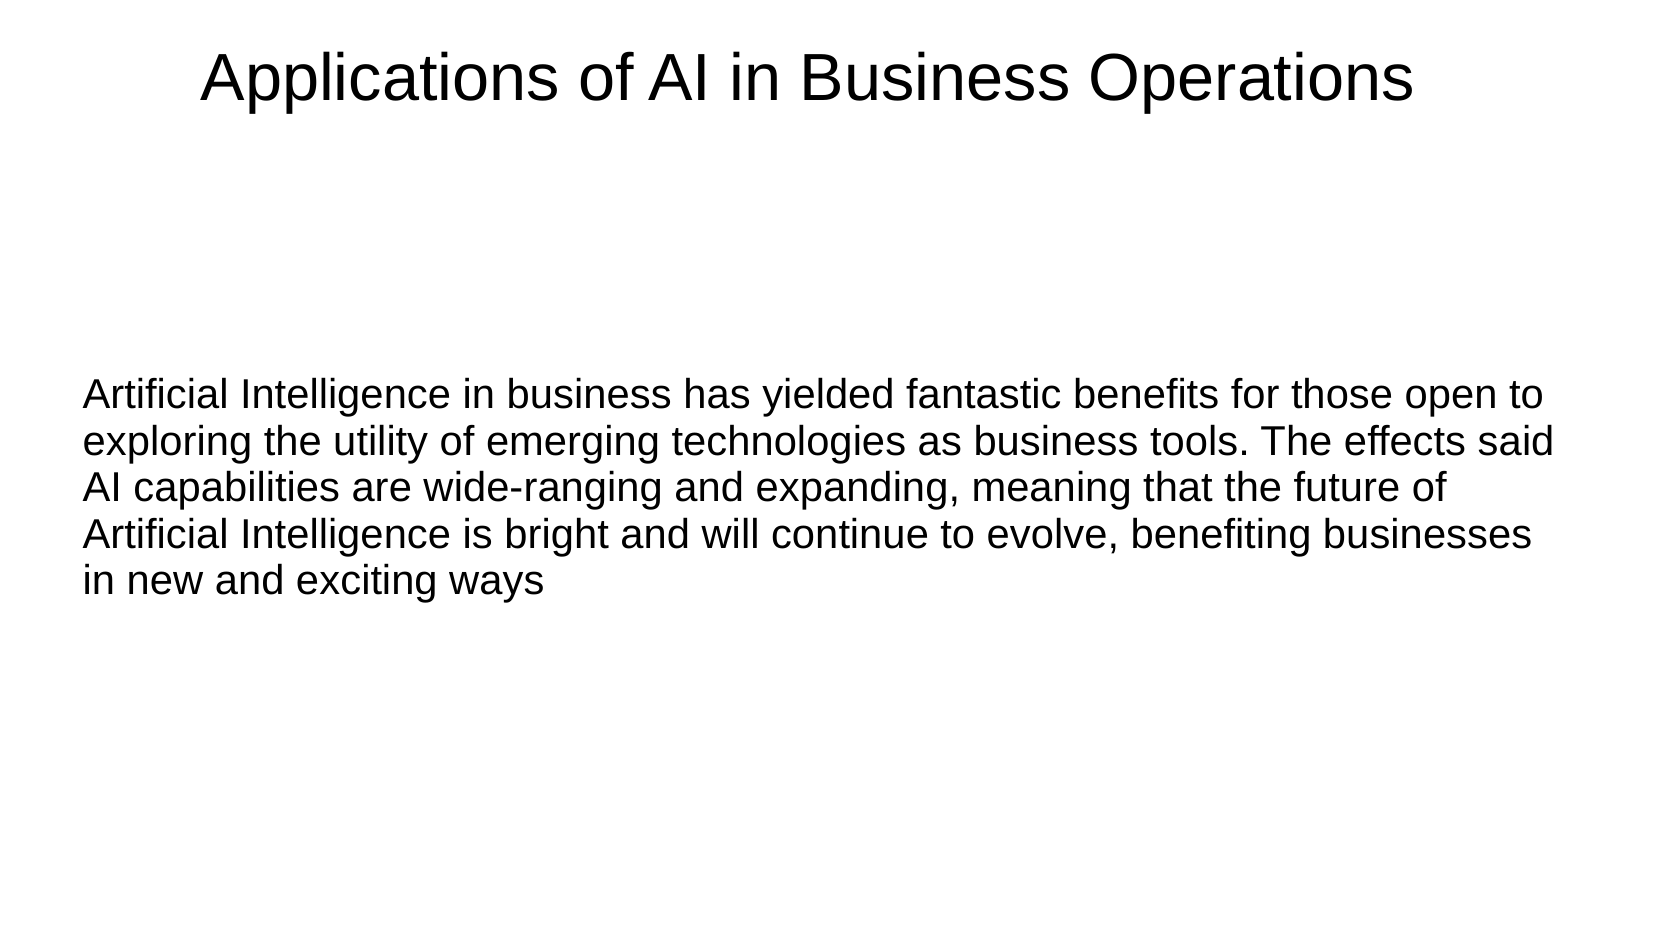

# Applications of AI in Business Operations
Artificial Intelligence in business has yielded fantastic benefits for those open to exploring the utility of emerging technologies as business tools. The effects said AI capabilities are wide-ranging and expanding, meaning that the future of Artificial Intelligence is bright and will continue to evolve, benefiting businesses in new and exciting ways